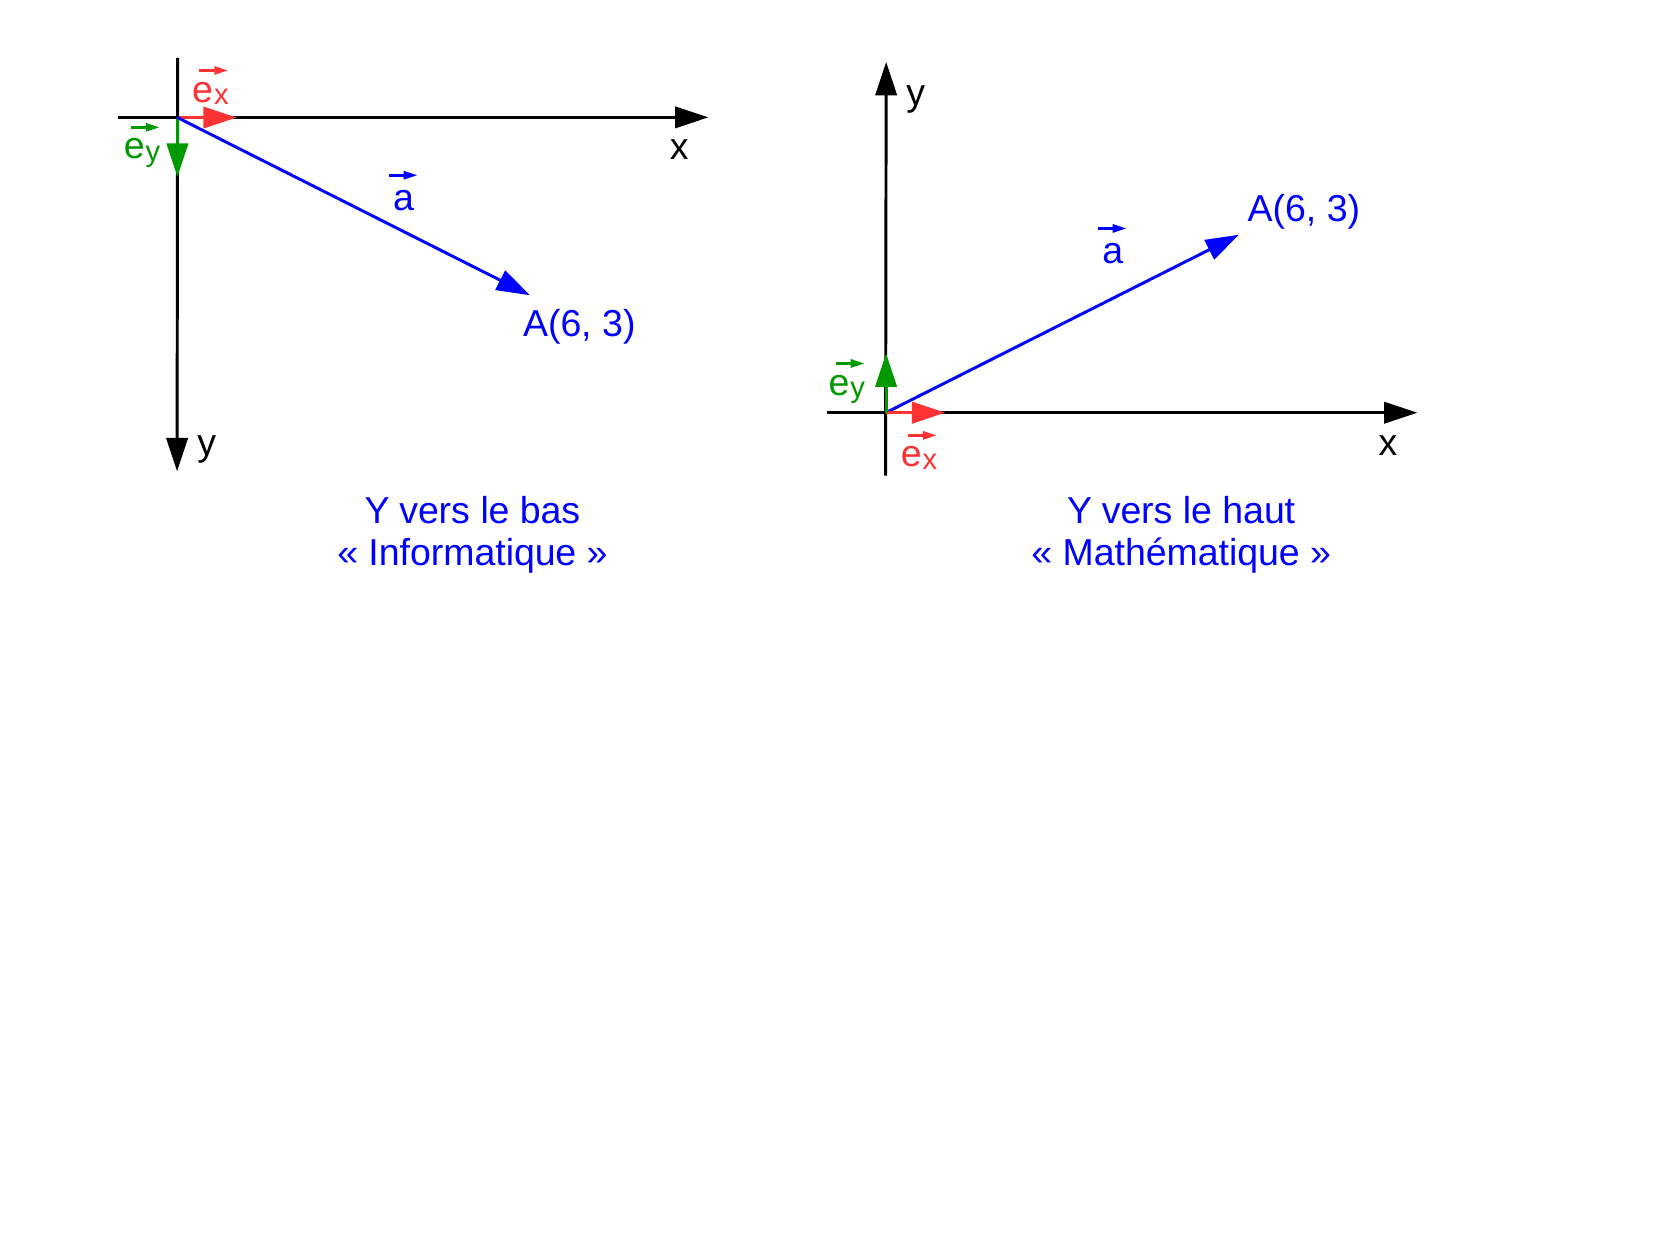

e
x
y
e
y
x
a
A(6, 3)
a
A(6, 3)
e
y
y
x
e
x
Y vers le bas « Informatique »
Y vers le haut « Mathématique »